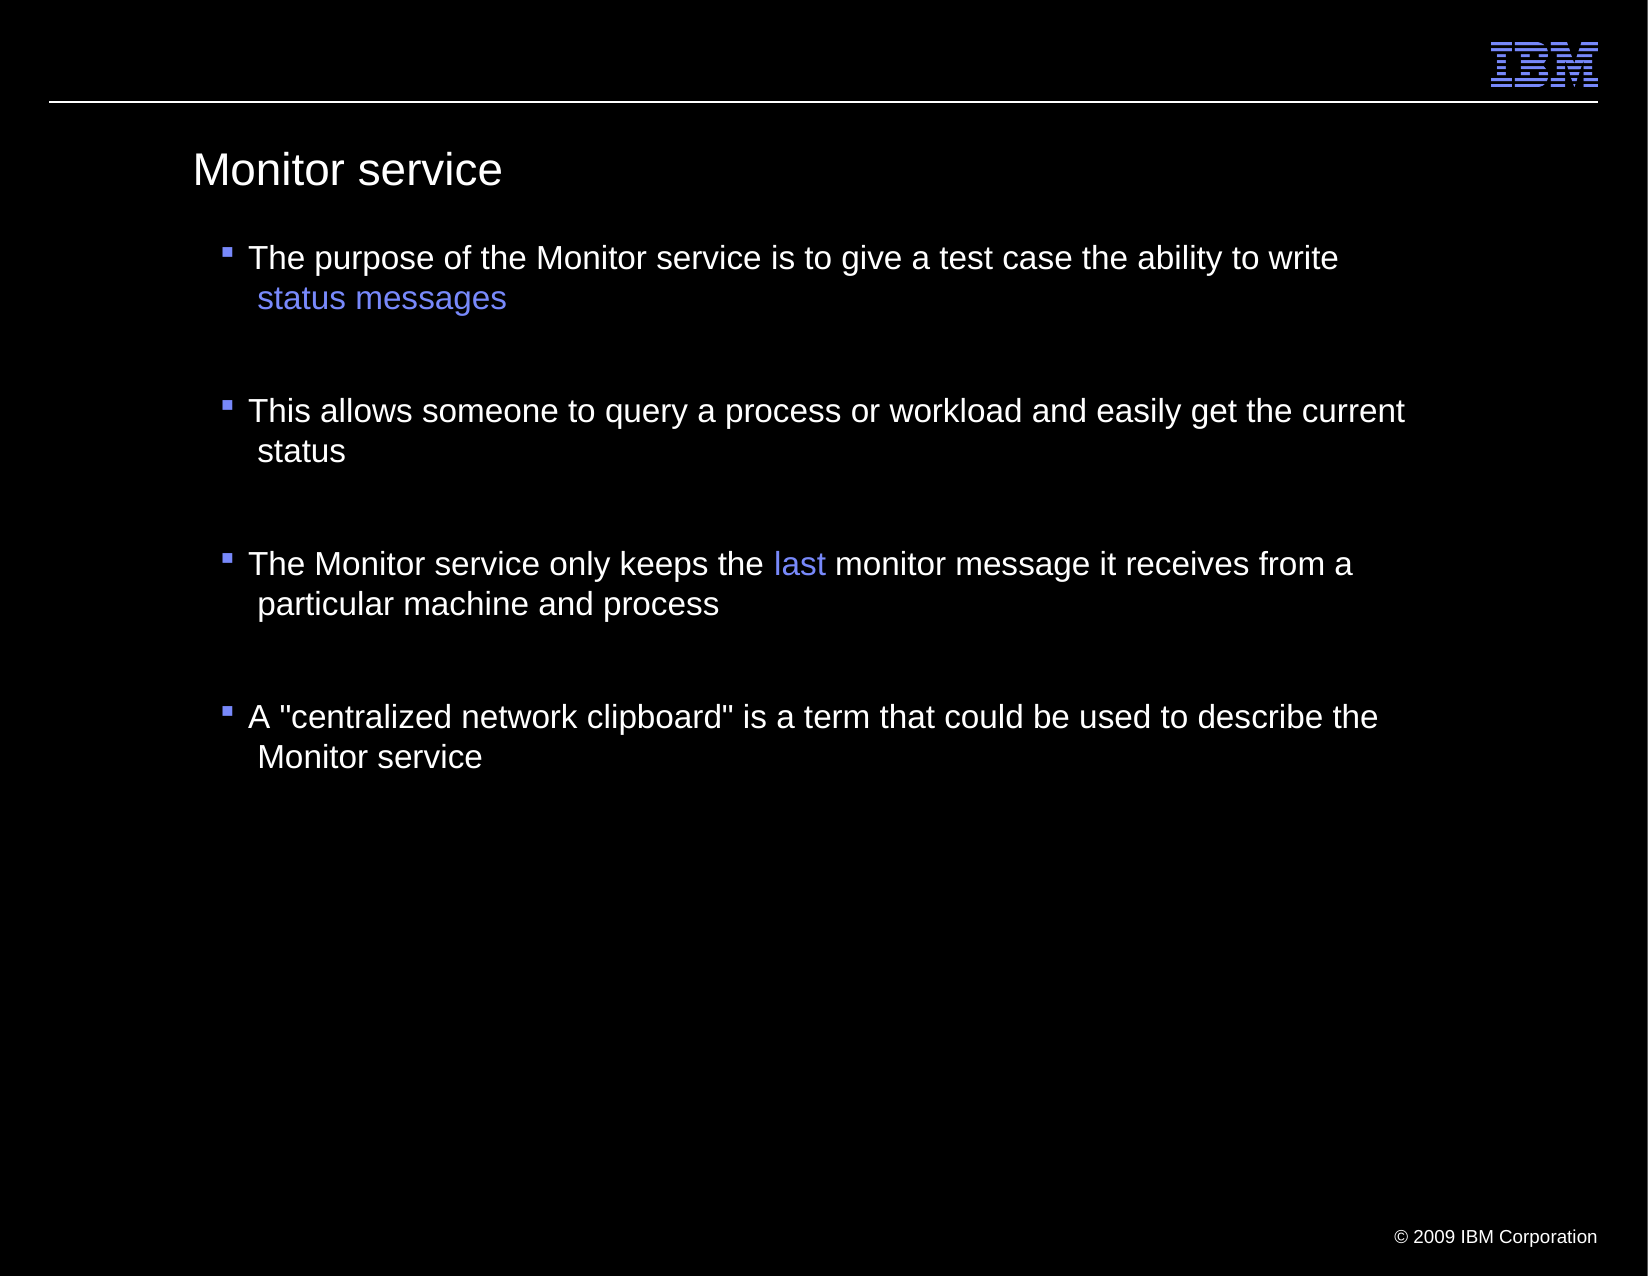

# Monitor service
The purpose of the Monitor service is to give a test case the ability to write
 status messages
This allows someone to query a process or workload and easily get the current
 status
The Monitor service only keeps the last monitor message it receives from a
 particular machine and process
A "centralized network clipboard" is a term that could be used to describe the
 Monitor service